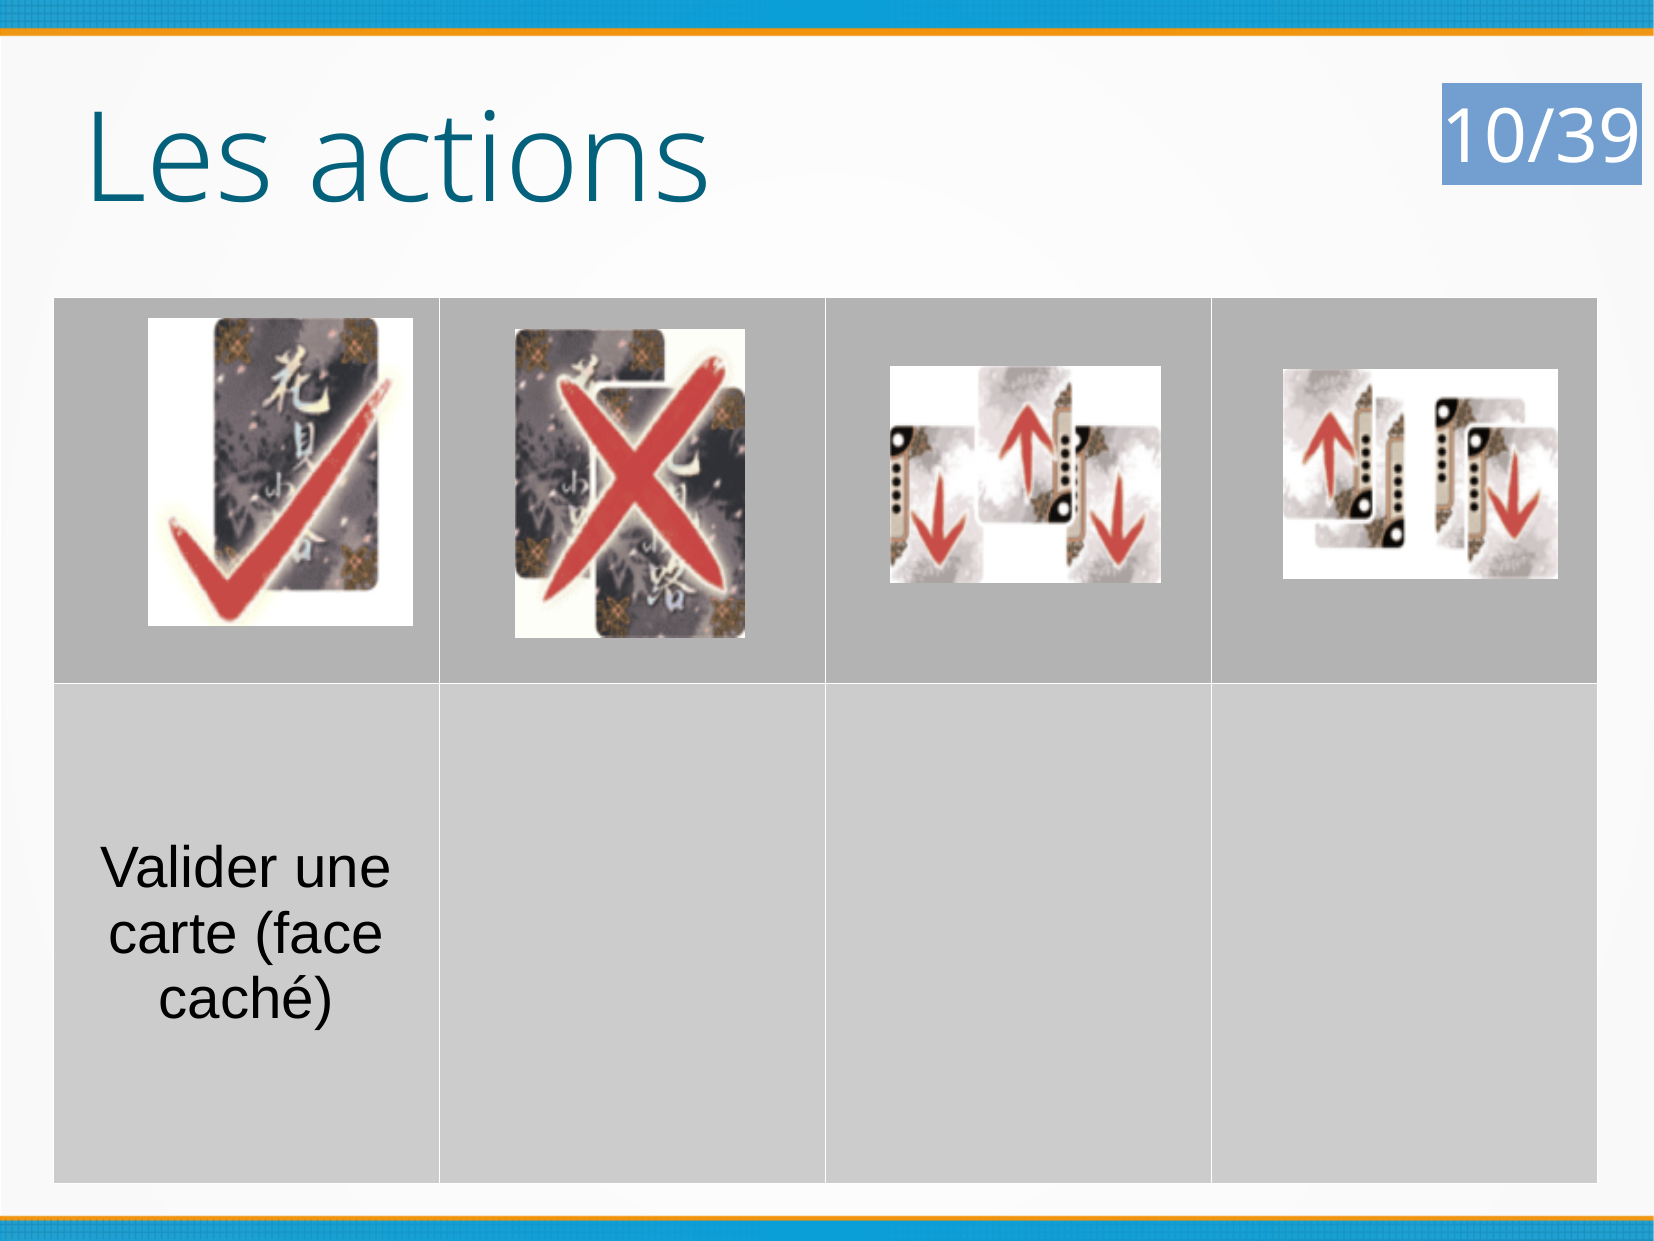

# Les actions
10
| | | | |
| --- | --- | --- | --- |
| Valider une carte (face caché) | | | |